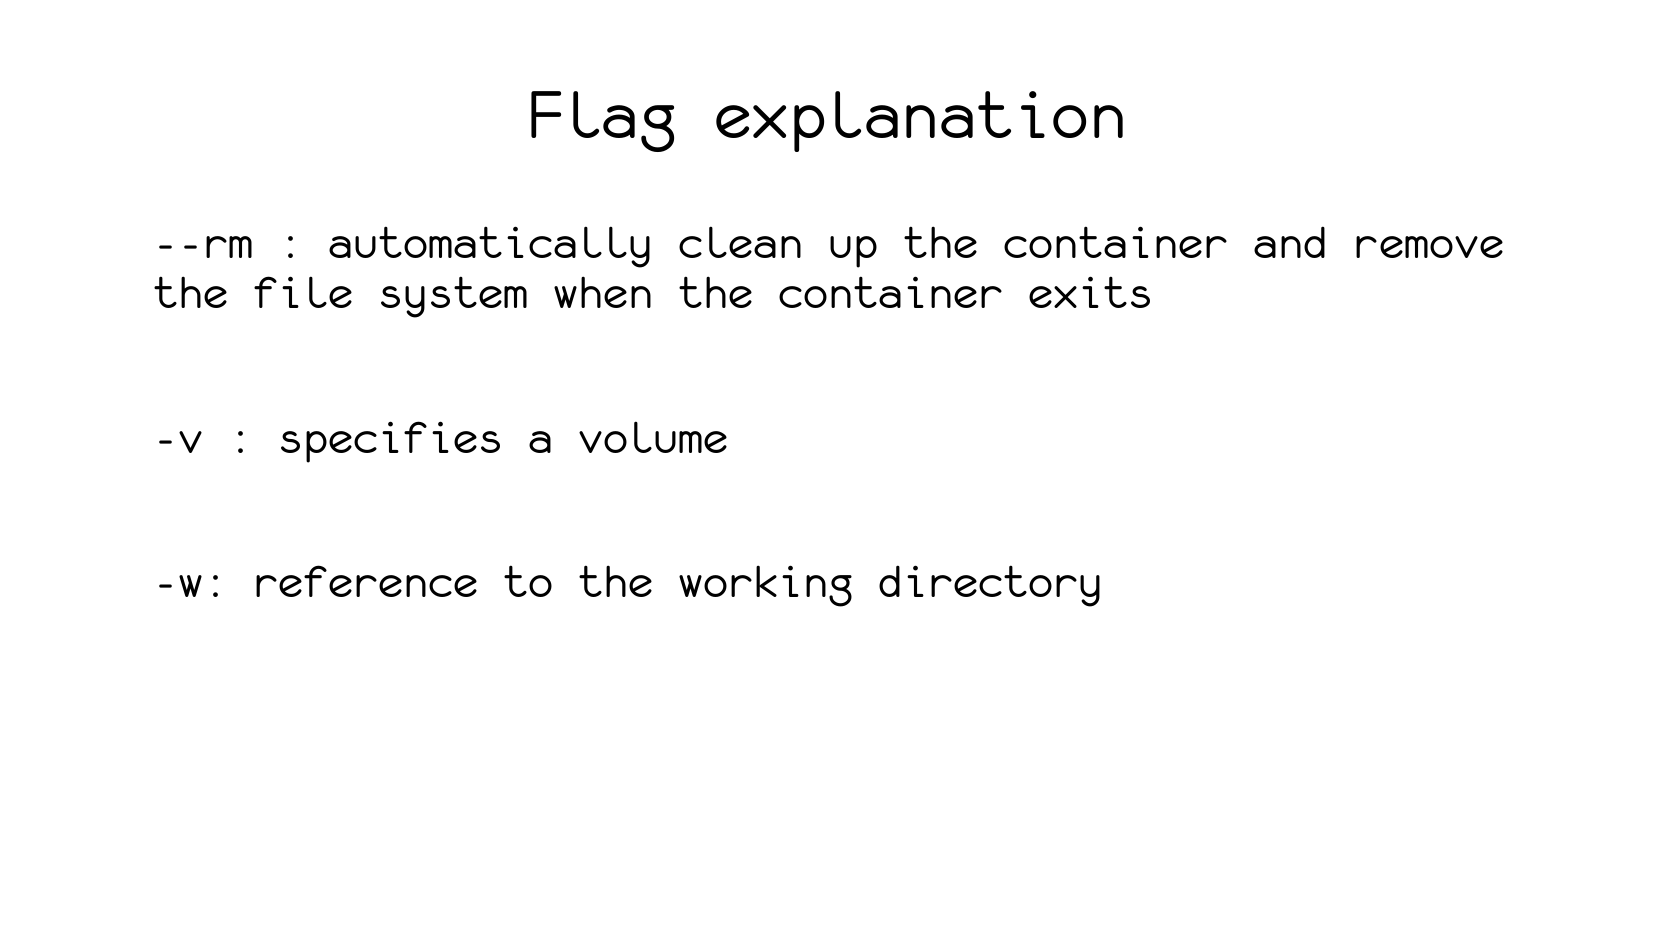

# Flag explanation
--rm : automatically clean up the container and remove the file system when the container exits
-v : specifies a volume
-w: reference to the working directory